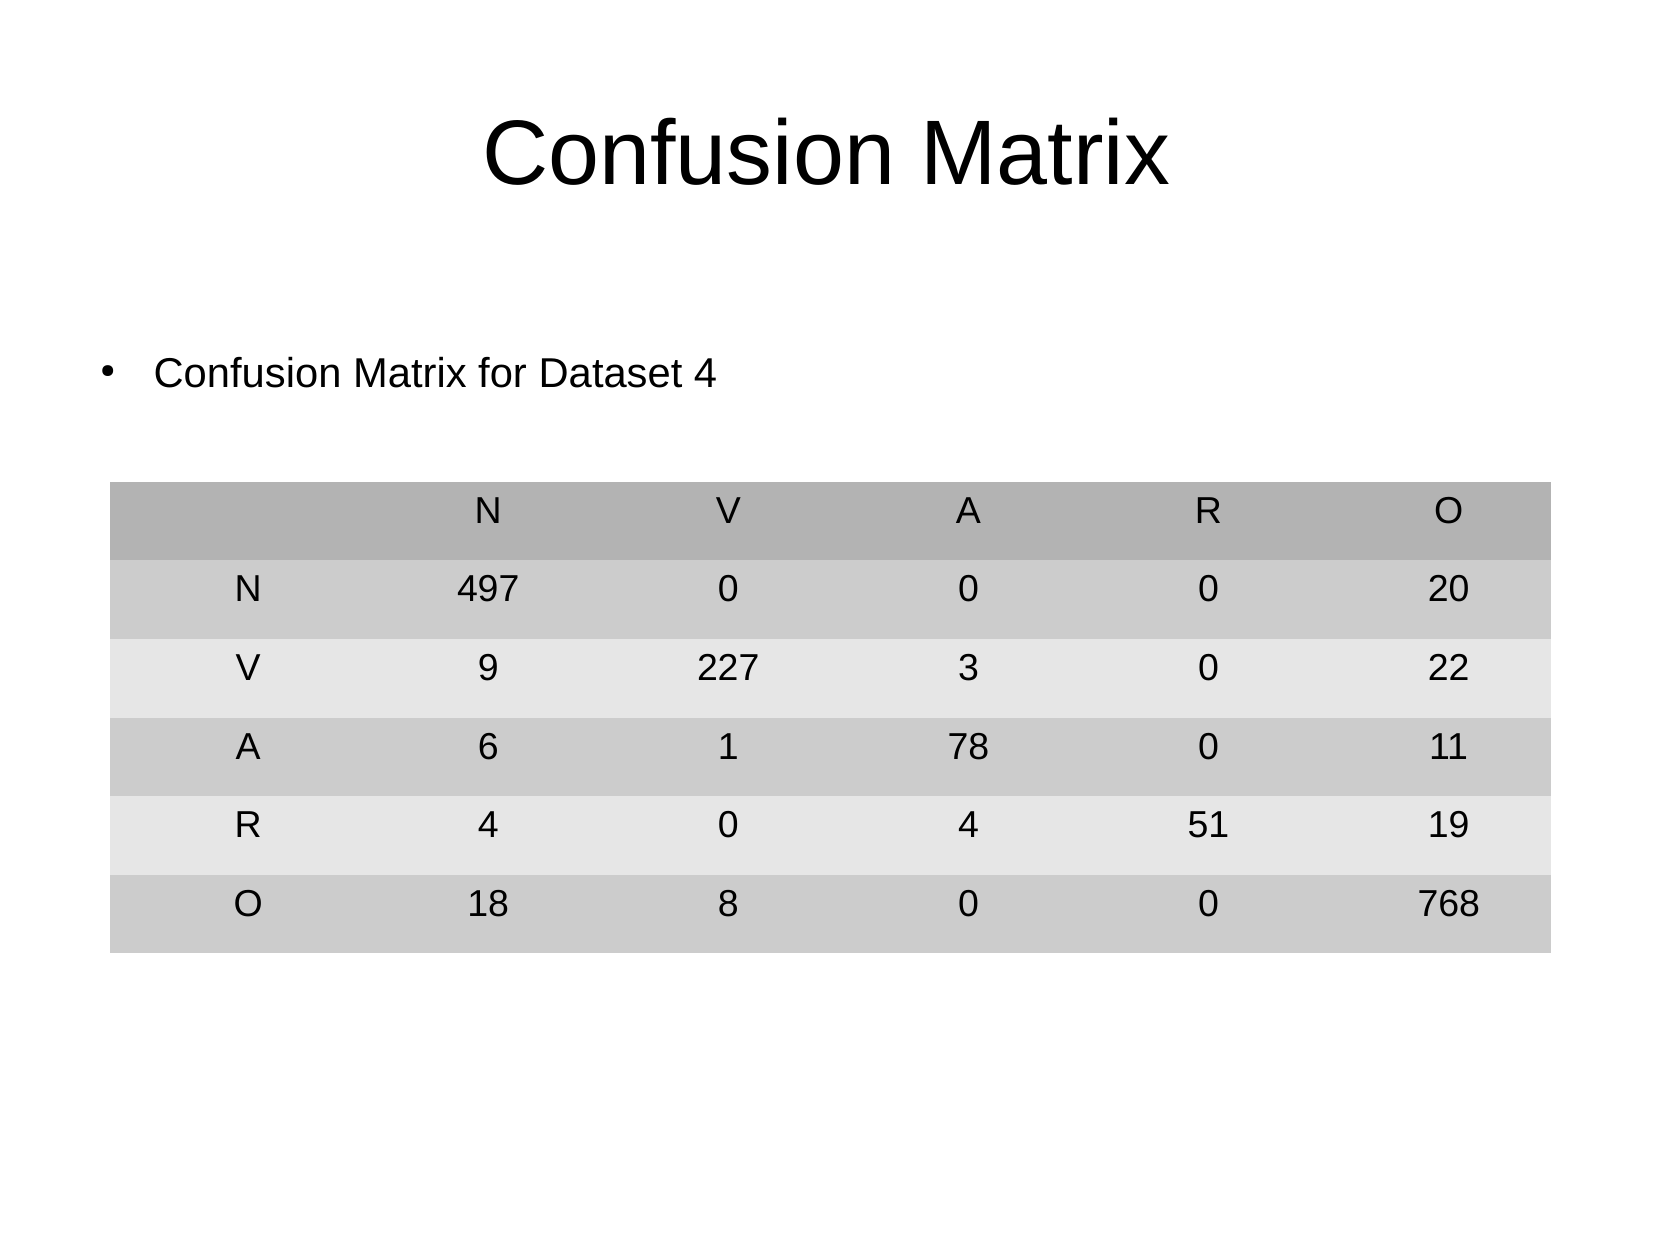

# Confusion Matrix
Confusion Matrix for Dataset 4
| | N | V | A | R | O |
| --- | --- | --- | --- | --- | --- |
| N | 497 | 0 | 0 | 0 | 20 |
| V | 9 | 227 | 3 | 0 | 22 |
| A | 6 | 1 | 78 | 0 | 11 |
| R | 4 | 0 | 4 | 51 | 19 |
| O | 18 | 8 | 0 | 0 | 768 |